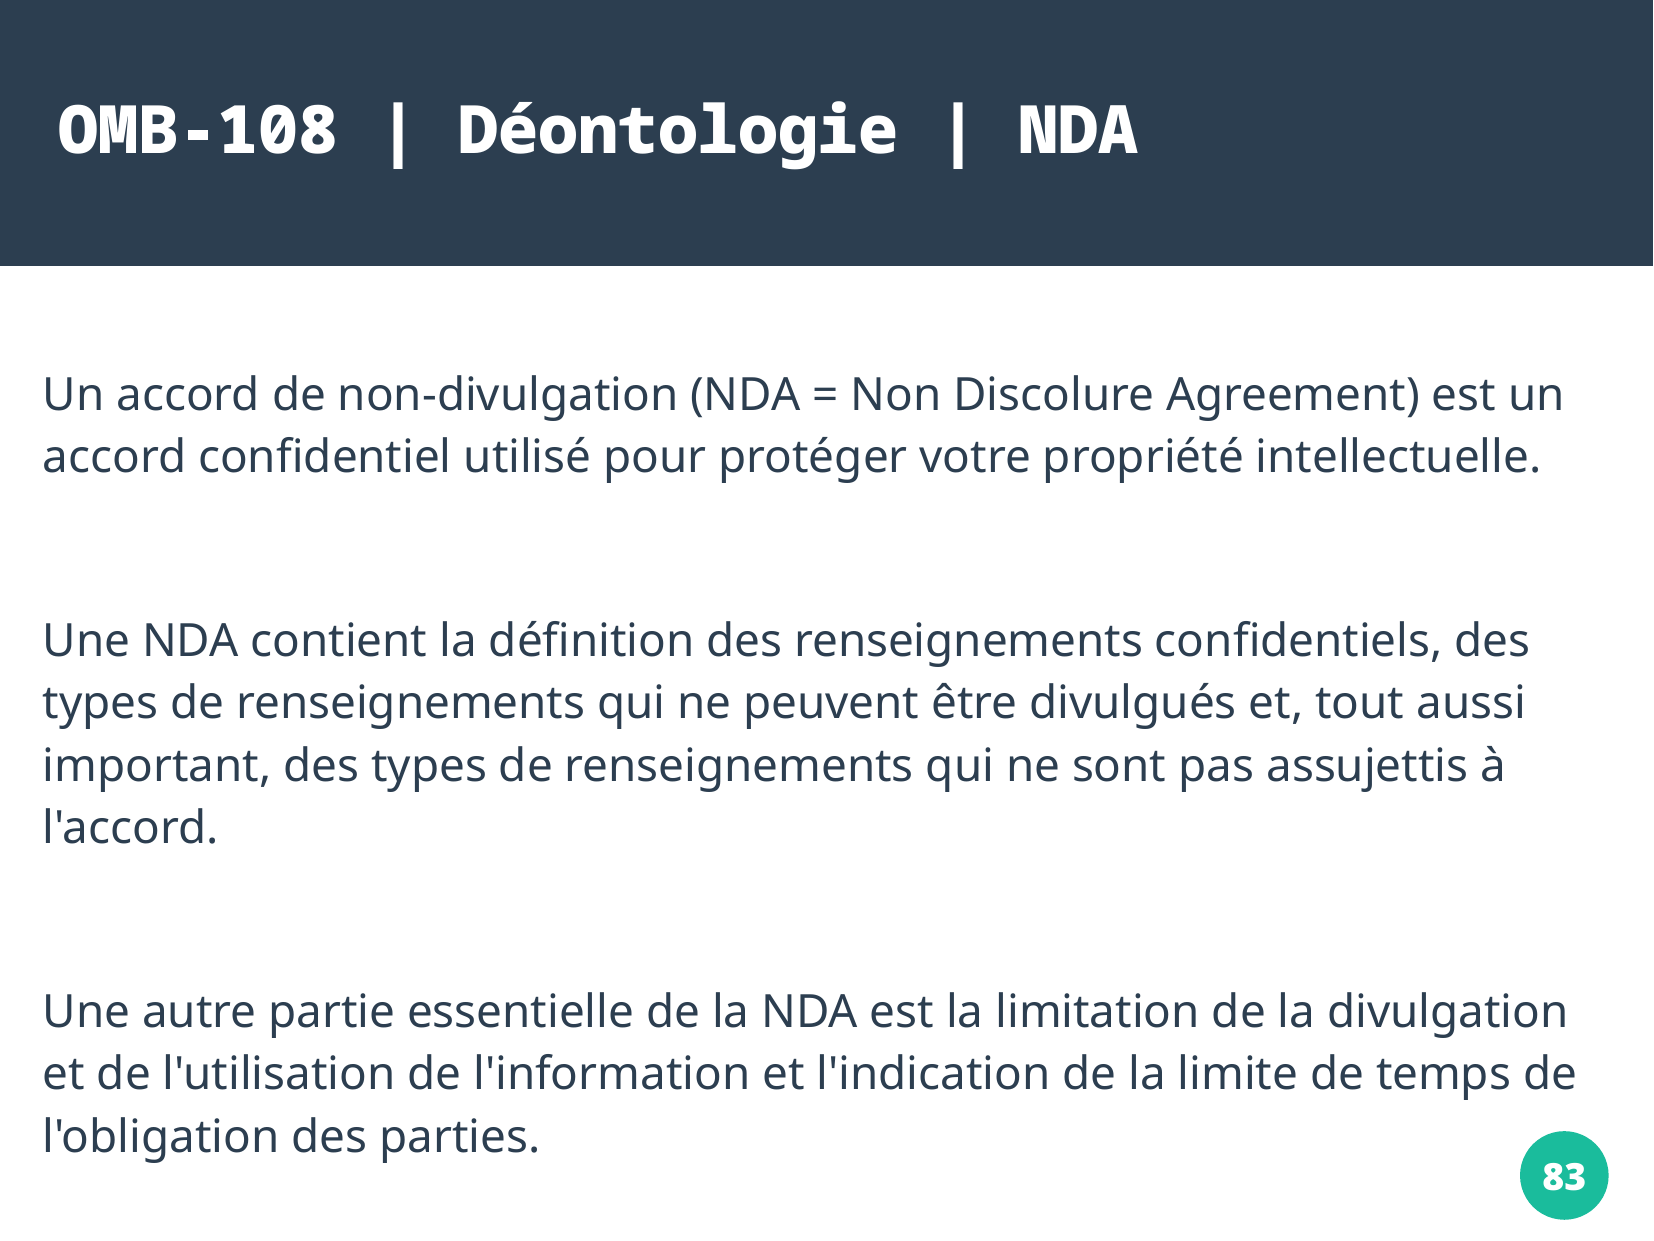

# OMB-108 | Déontologie | NDA
Un accord de non-divulgation (NDA = Non Discolure Agreement) est un accord confidentiel utilisé pour protéger votre propriété intellectuelle.
Une NDA contient la définition des renseignements confidentiels, des types de renseignements qui ne peuvent être divulgués et, tout aussi important, des types de renseignements qui ne sont pas assujettis à l'accord.
Une autre partie essentielle de la NDA est la limitation de la divulgation et de l'utilisation de l'information et l'indication de la limite de temps de l'obligation des parties.
83